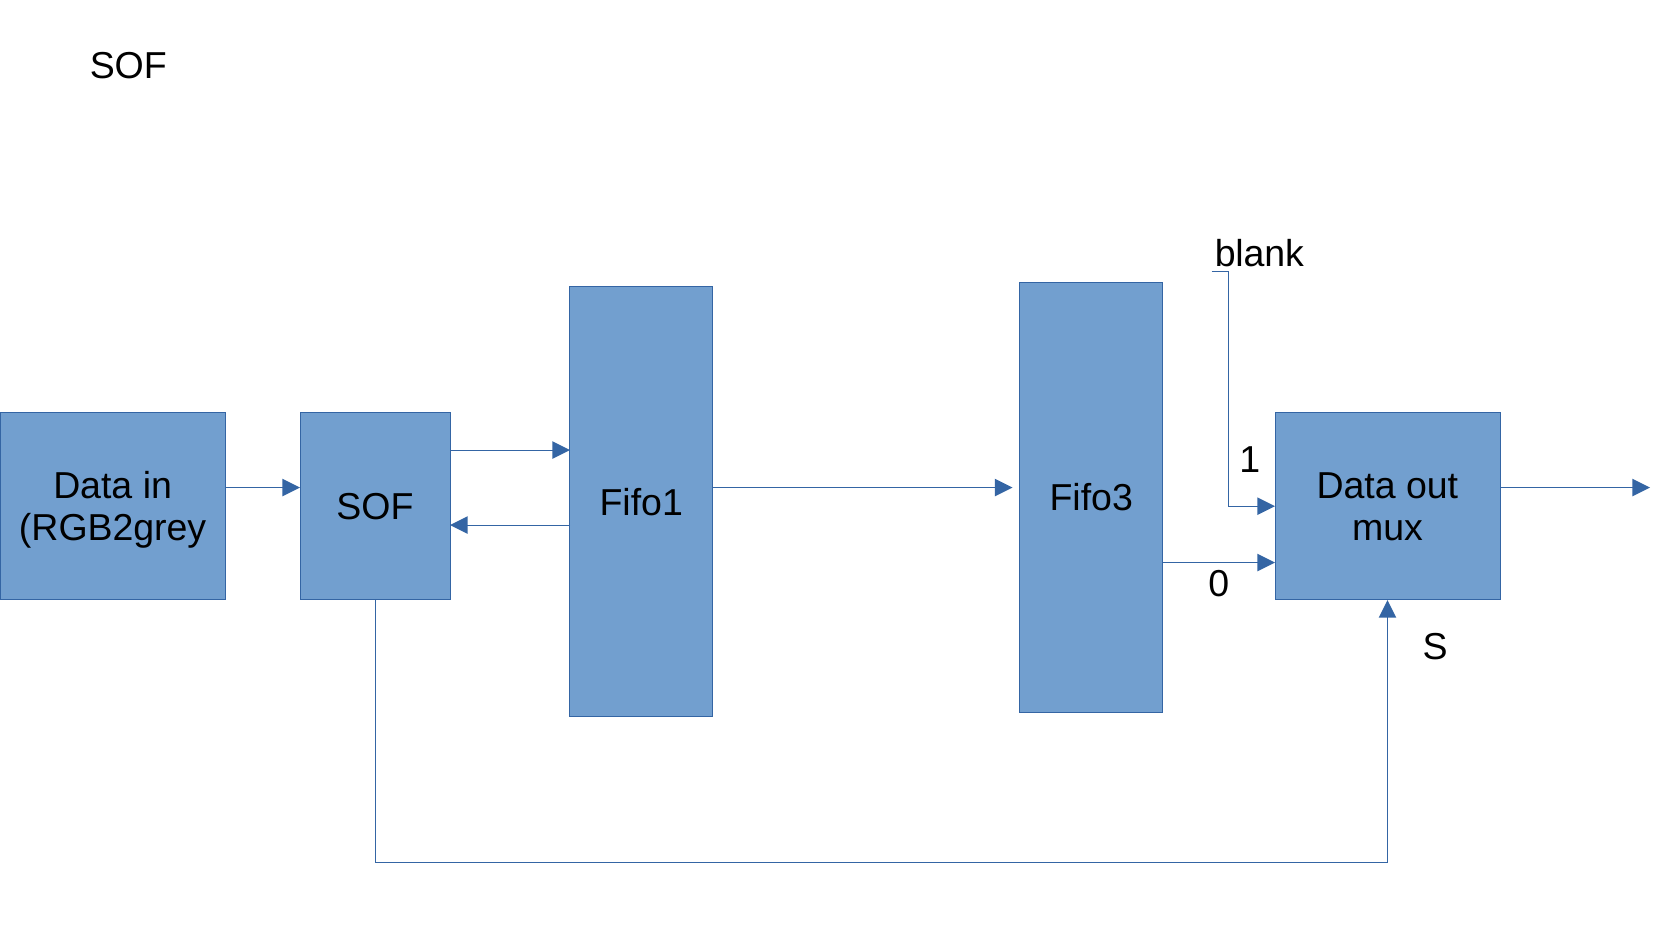

SOF
blank
Fifo3
Fifo1
Data in
(RGB2grey
SOF
Data out
mux
1
0
S